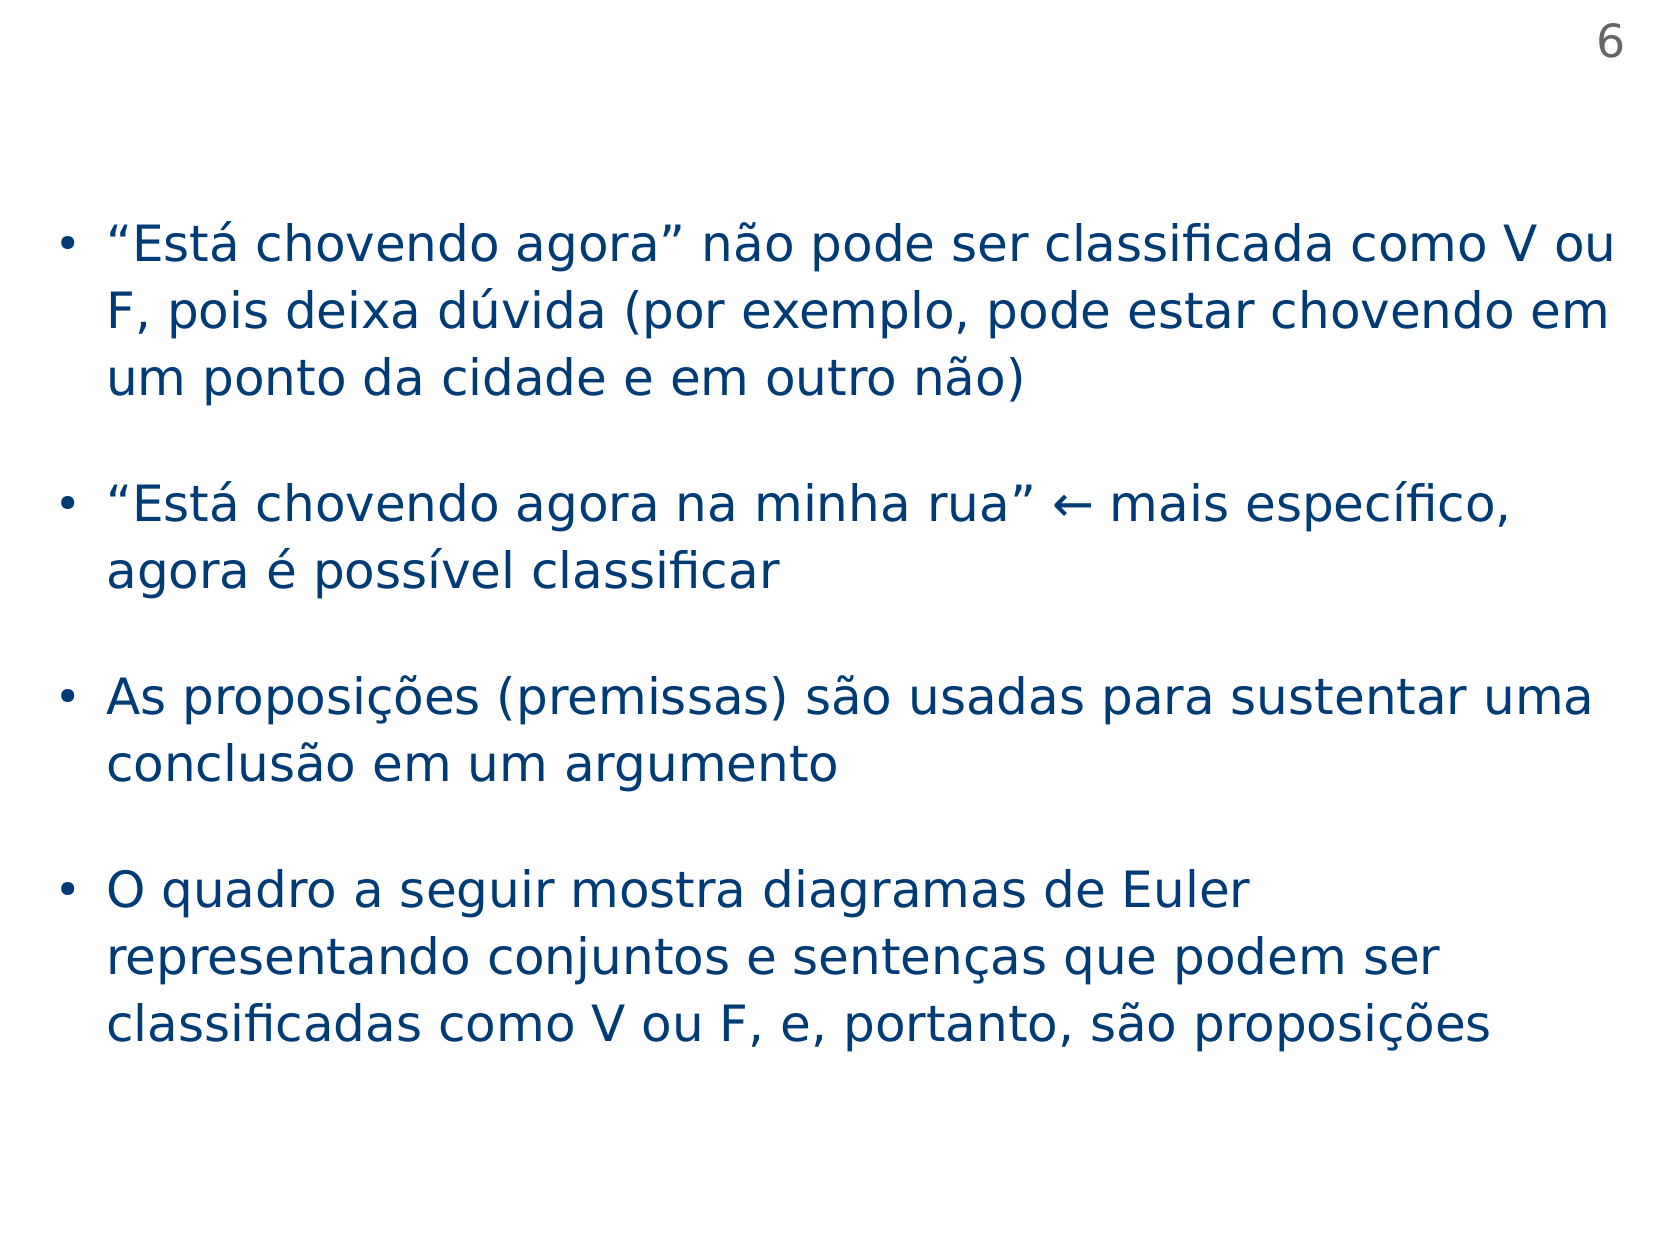

6
#
“Está chovendo agora” não pode ser classificada como V ou F, pois deixa dúvida (por exemplo, pode estar chovendo em um ponto da cidade e em outro não)
“Está chovendo agora na minha rua” ← mais específico, agora é possível classificar
As proposições (premissas) são usadas para sustentar uma conclusão em um argumento
O quadro a seguir mostra diagramas de Euler representando conjuntos e sentenças que podem ser classificadas como V ou F, e, portanto, são proposições